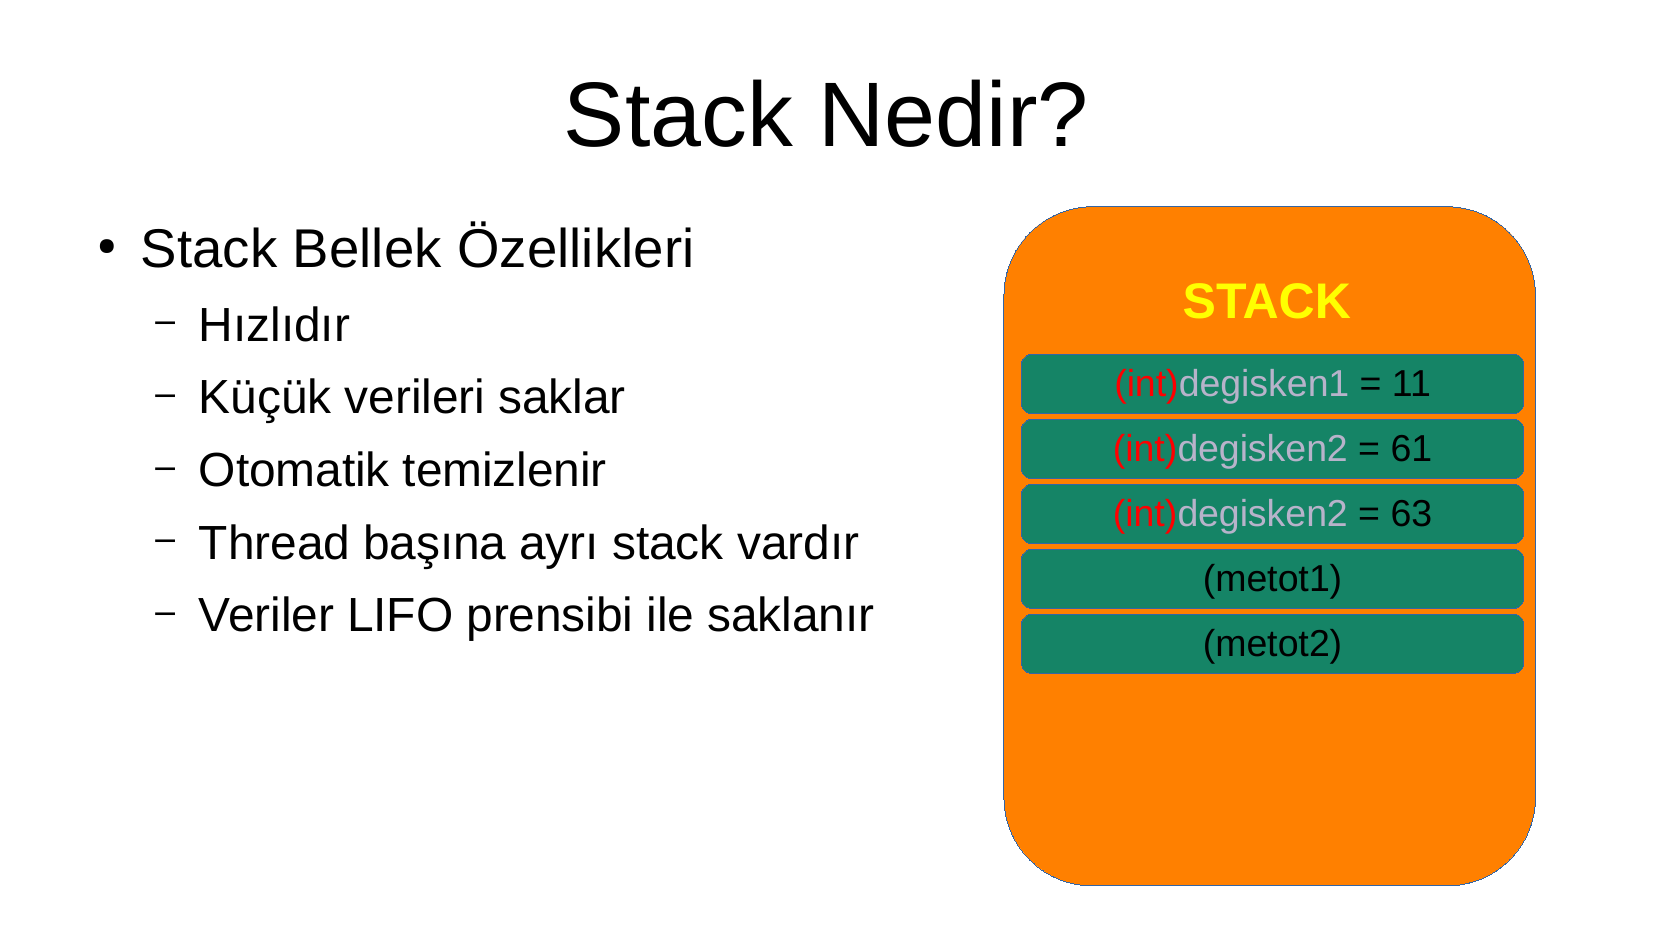

# Stack Nedir?
Stack Bellek Özellikleri
Hızlıdır
Küçük verileri saklar
Otomatik temizlenir
Thread başına ayrı stack vardır
Veriler LIFO prensibi ile saklanır
STACK
(int)degisken1 = 11
(int)degisken2 = 61
(int)degisken2 = 63
(metot1)
(metot2)